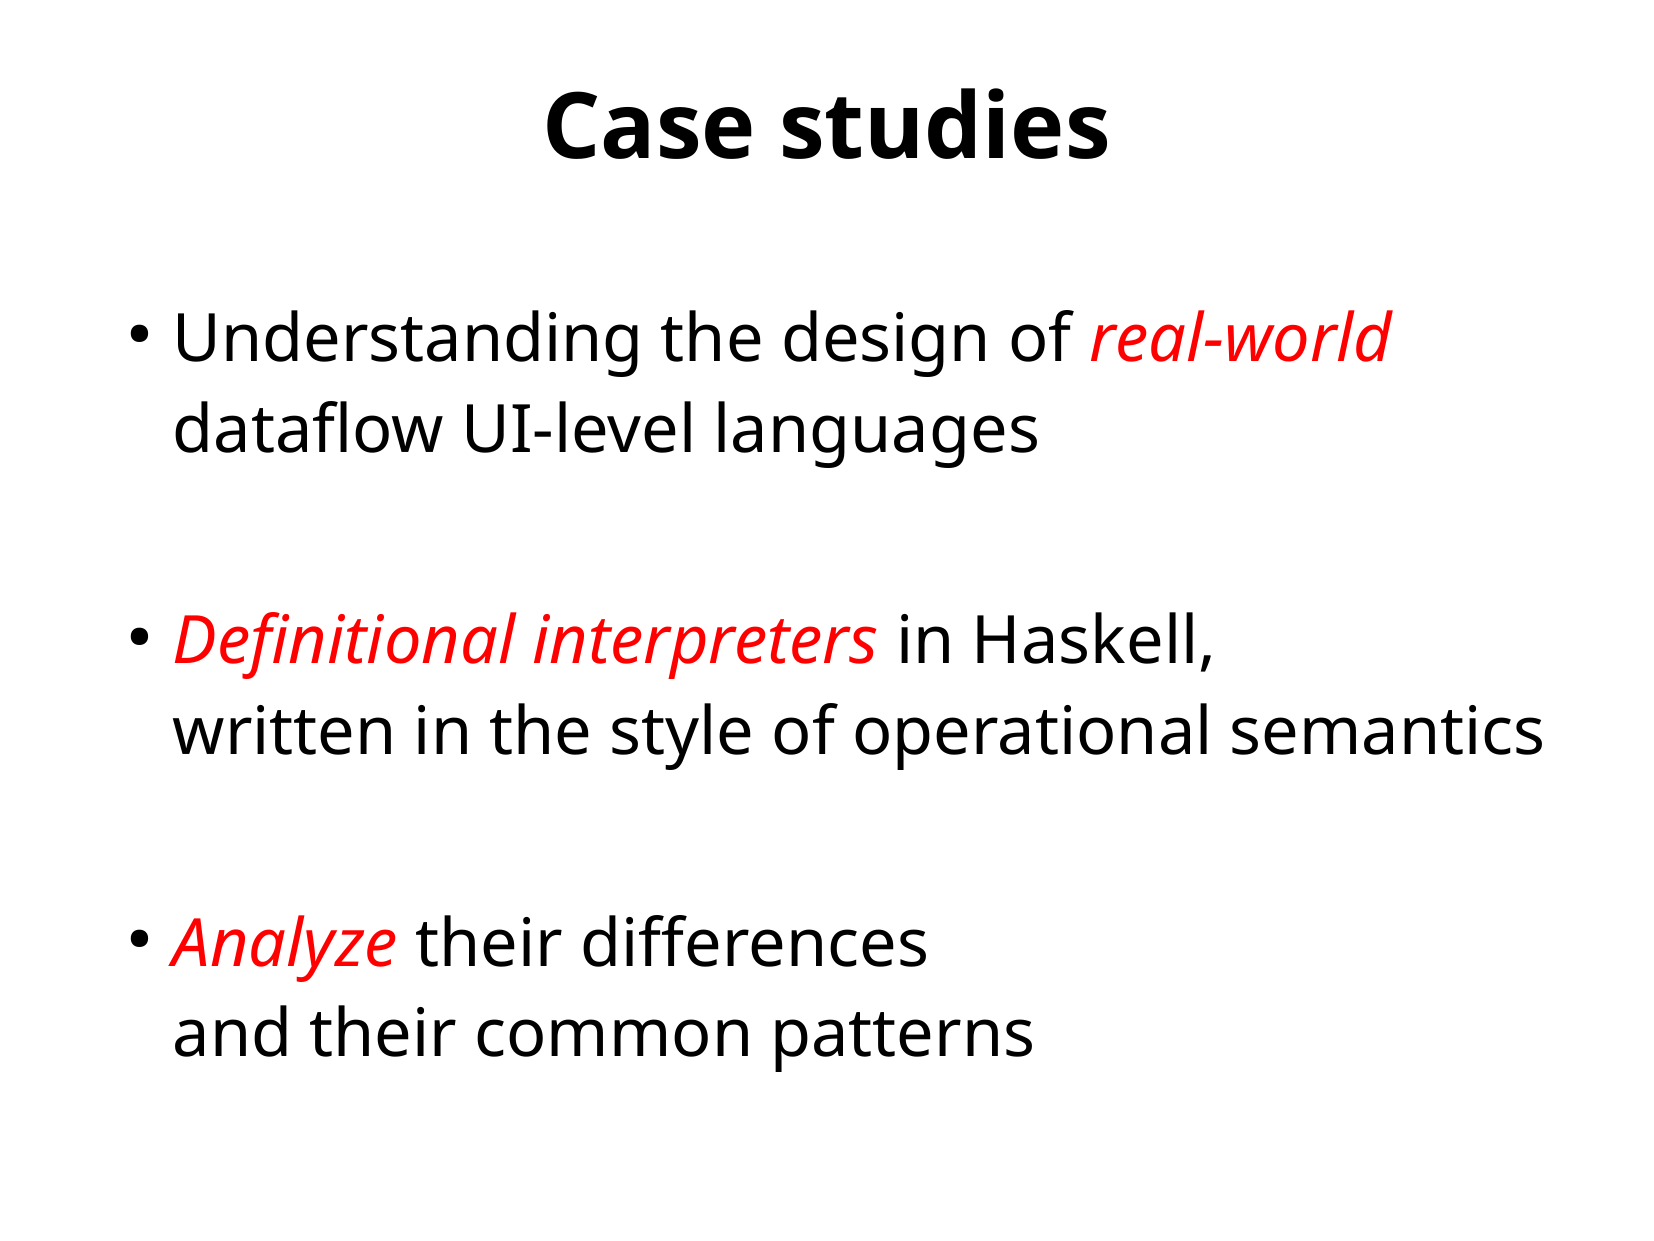

# Case studies
Understanding the design of real-world
dataflow UI-level languages
Definitional interpreters in Haskell,
written in the style of operational semantics
Analyze their differences
and their common patterns